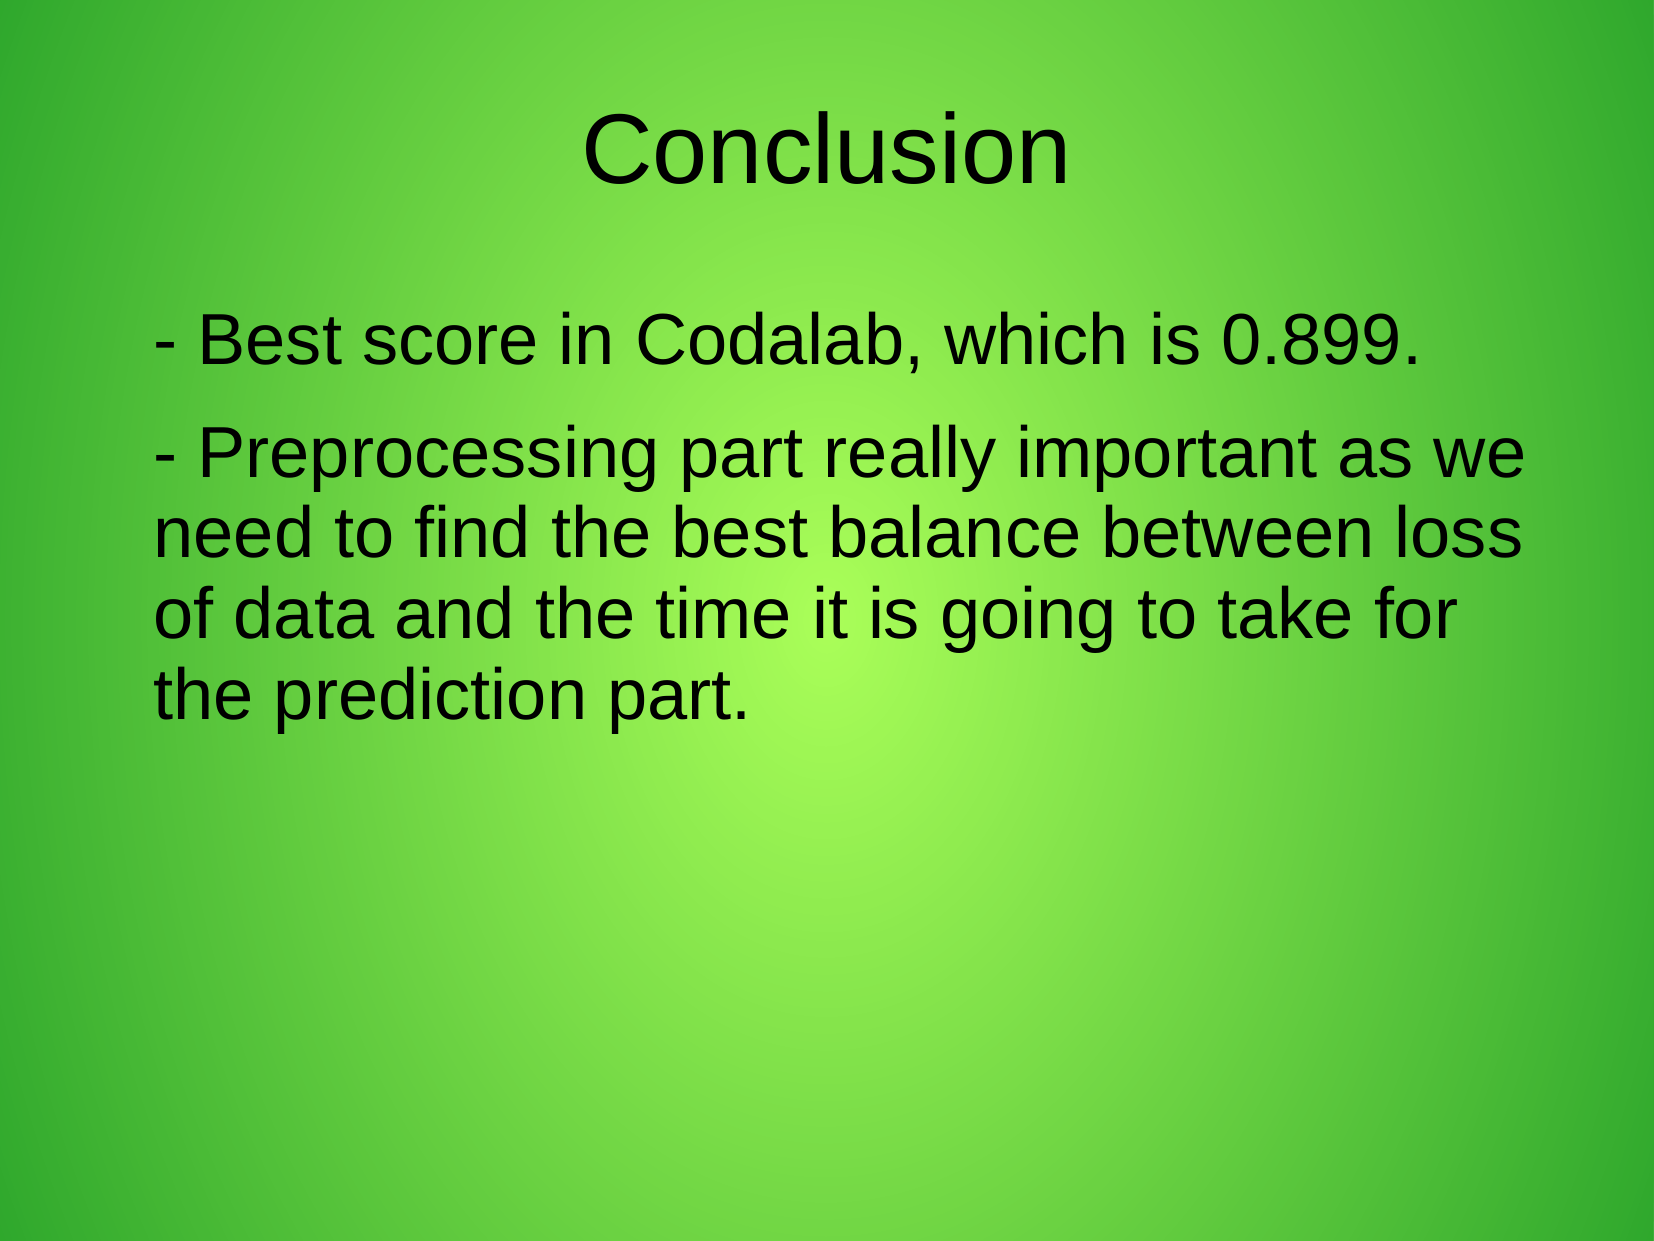

# Conclusion
- Best score in Codalab, which is 0.899.
- Preprocessing part really important as we need to find the best balance between loss of data and the time it is going to take for the prediction part.